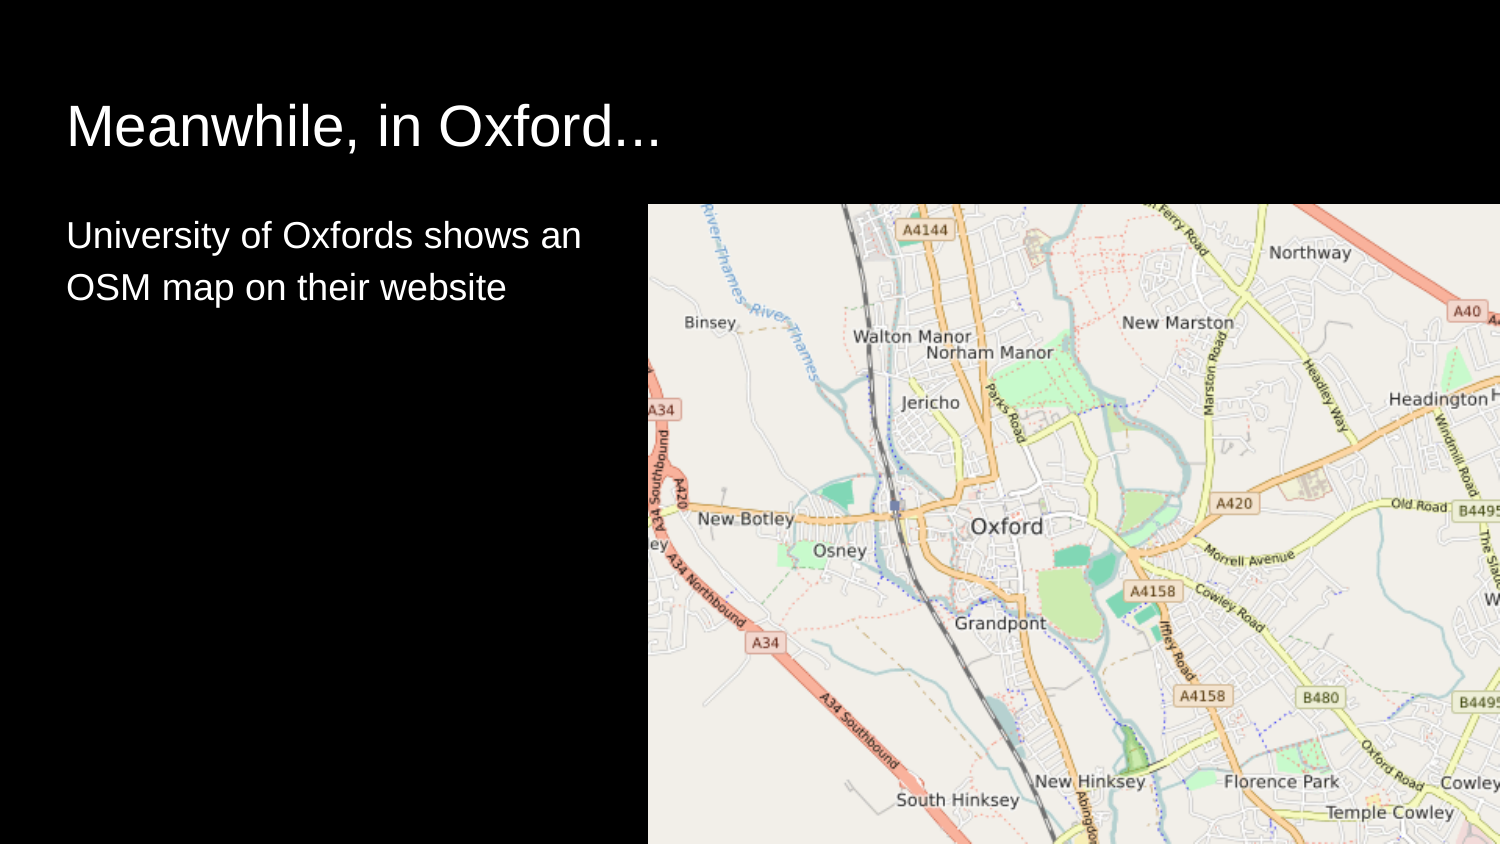

# Meanwhile, in Oxford...
University of Oxfords shows an OSM map on their website